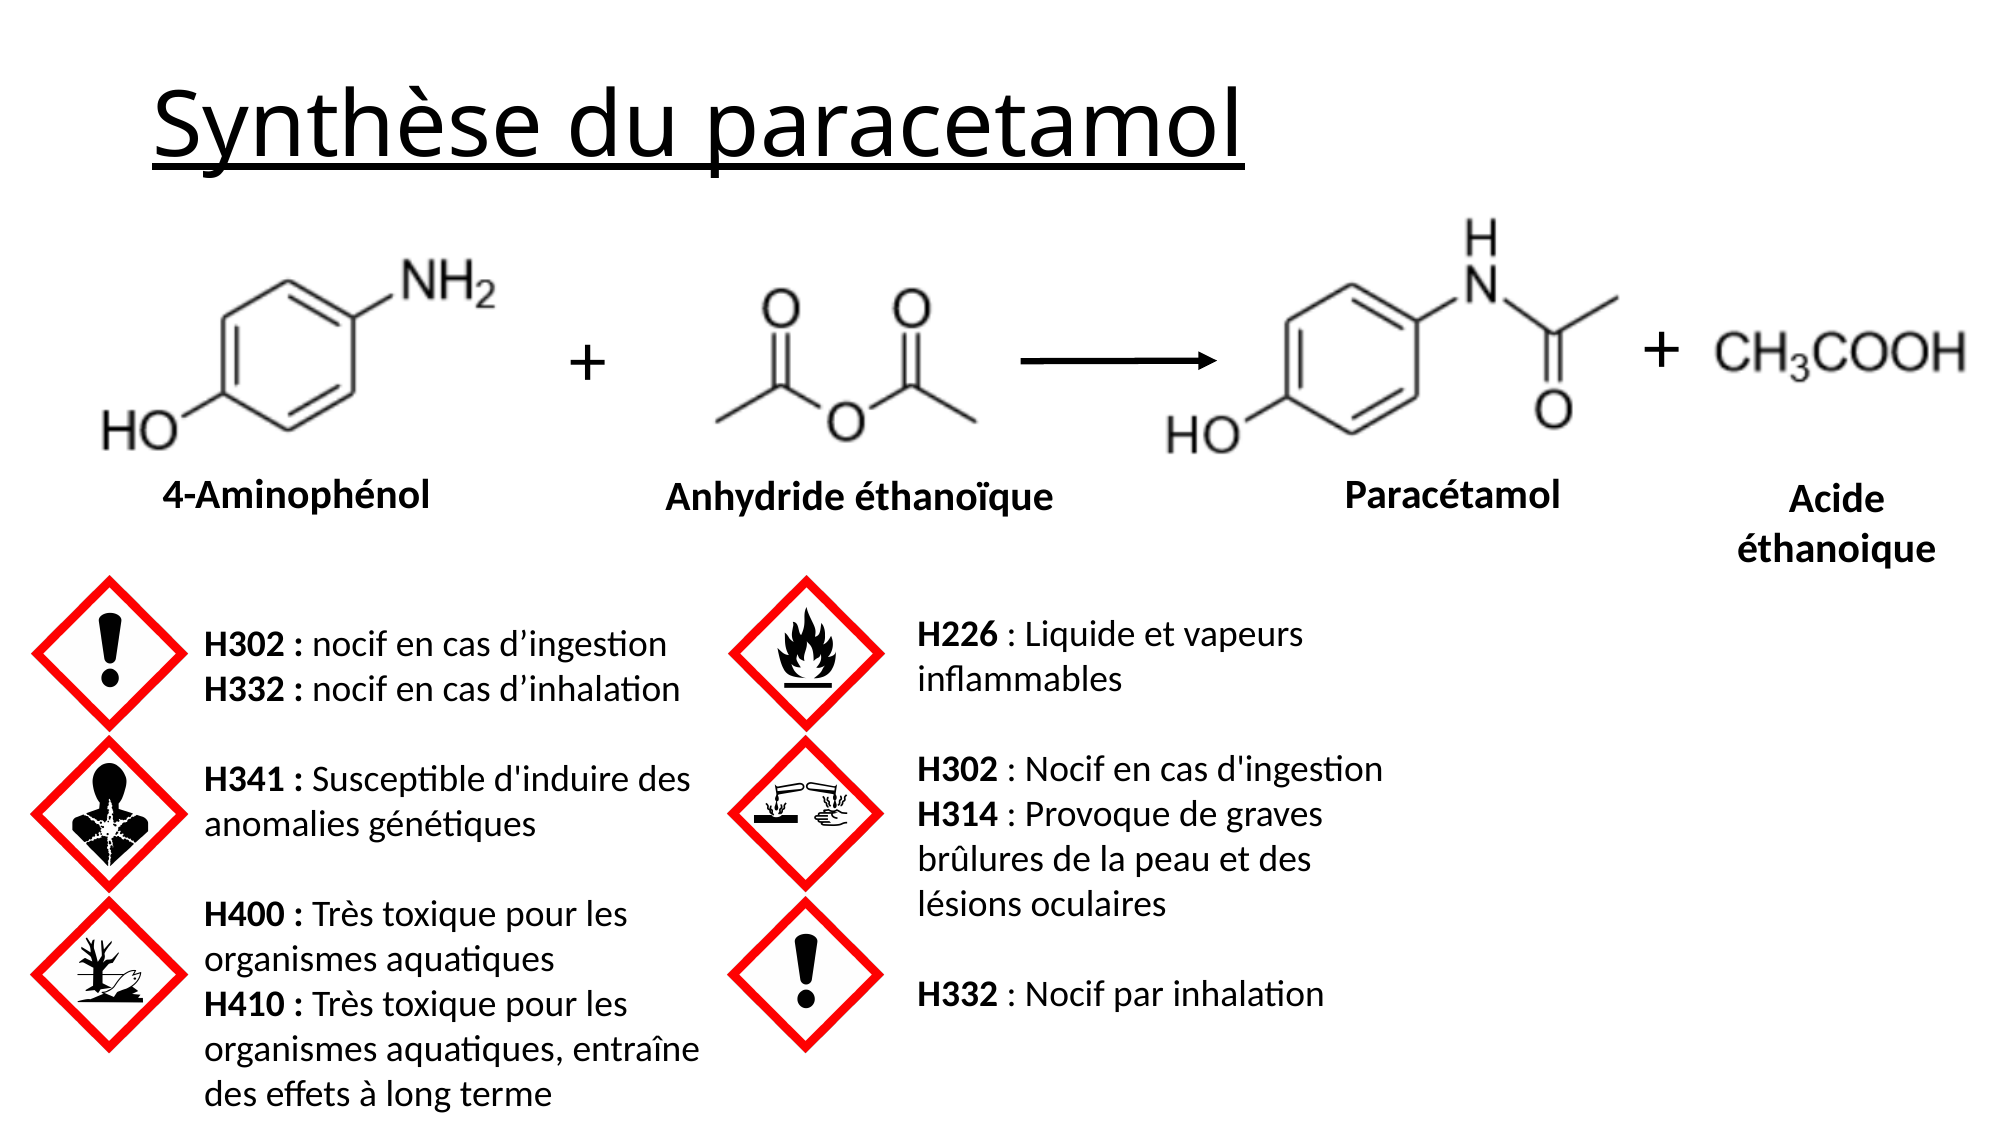

# Synthèse du paracetamol
+
+
Paracétamol
4-Aminophénol
Anhydride éthanoïque
Acide éthanoique
H302 : nocif en cas d’ingestion H332 : nocif en cas d’inhalation
H341 : Susceptible d'induire des anomalies génétiques
H400 : Très toxique pour les organismes aquatiques
H410 : Très toxique pour les organismes aquatiques, entraîne des effets à long terme
H226 : Liquide et vapeurs inflammables
H302 : Nocif en cas d'ingestion
H314 : Provoque de graves brûlures de la peau et des lésions oculaires
H332 : Nocif par inhalation